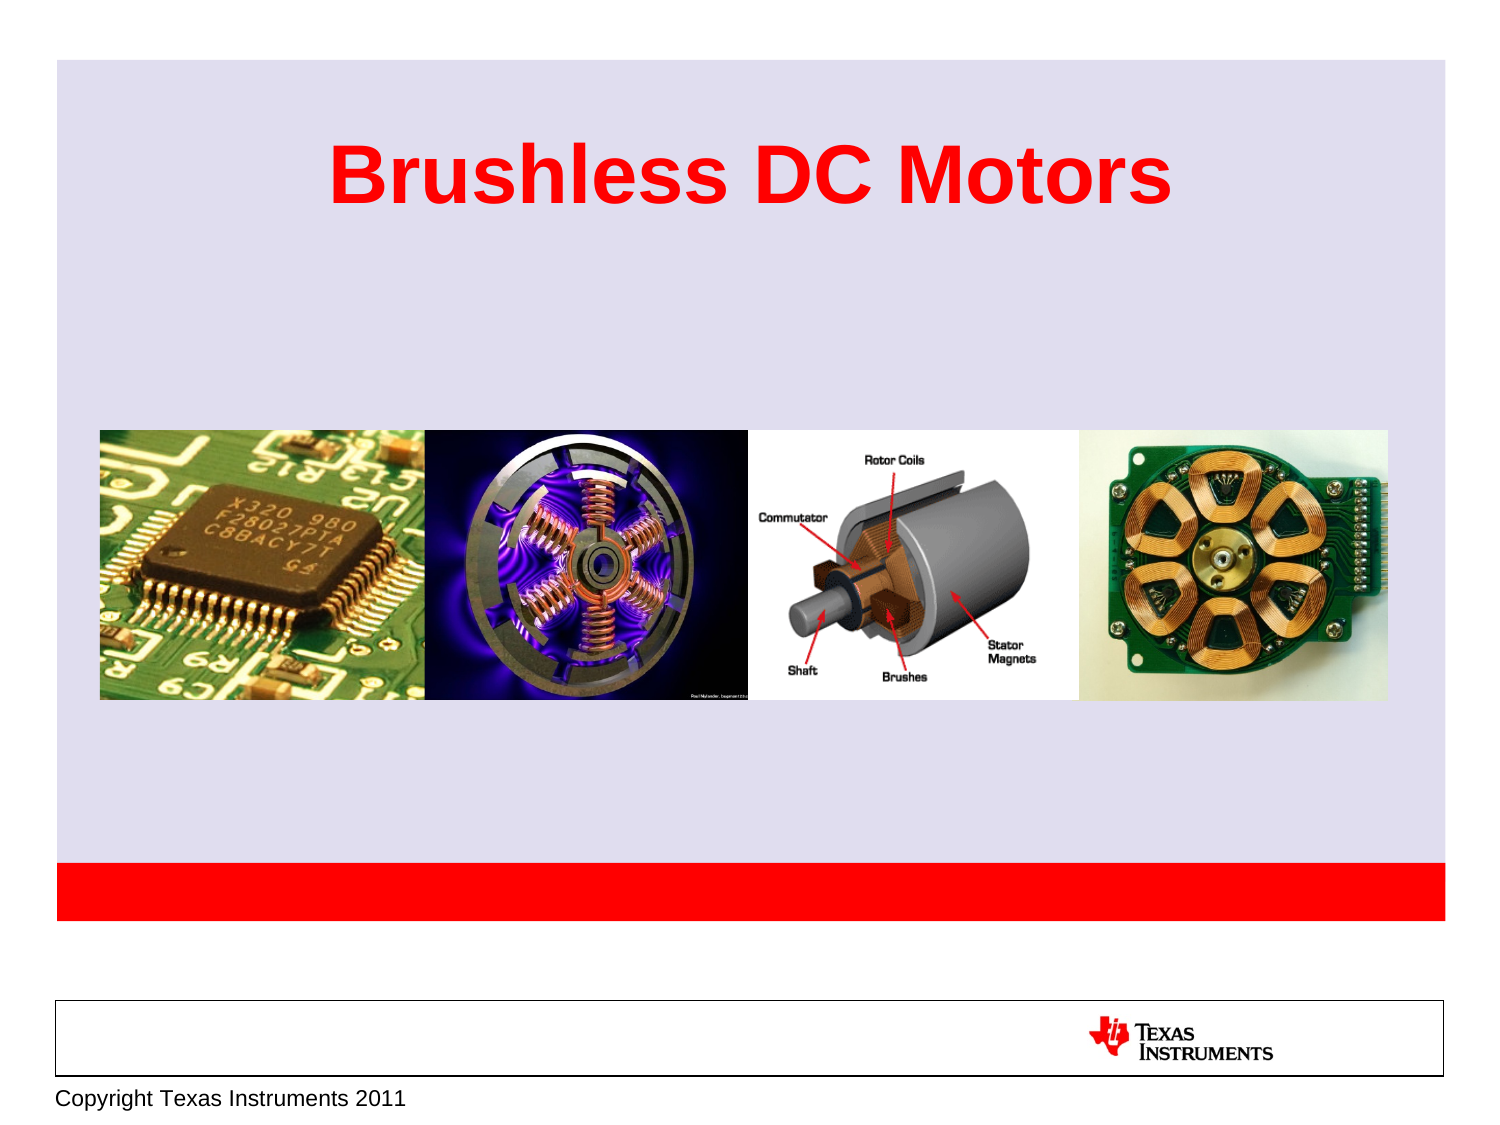

Brushless DC Motors
Copyright Texas Instruments 2011